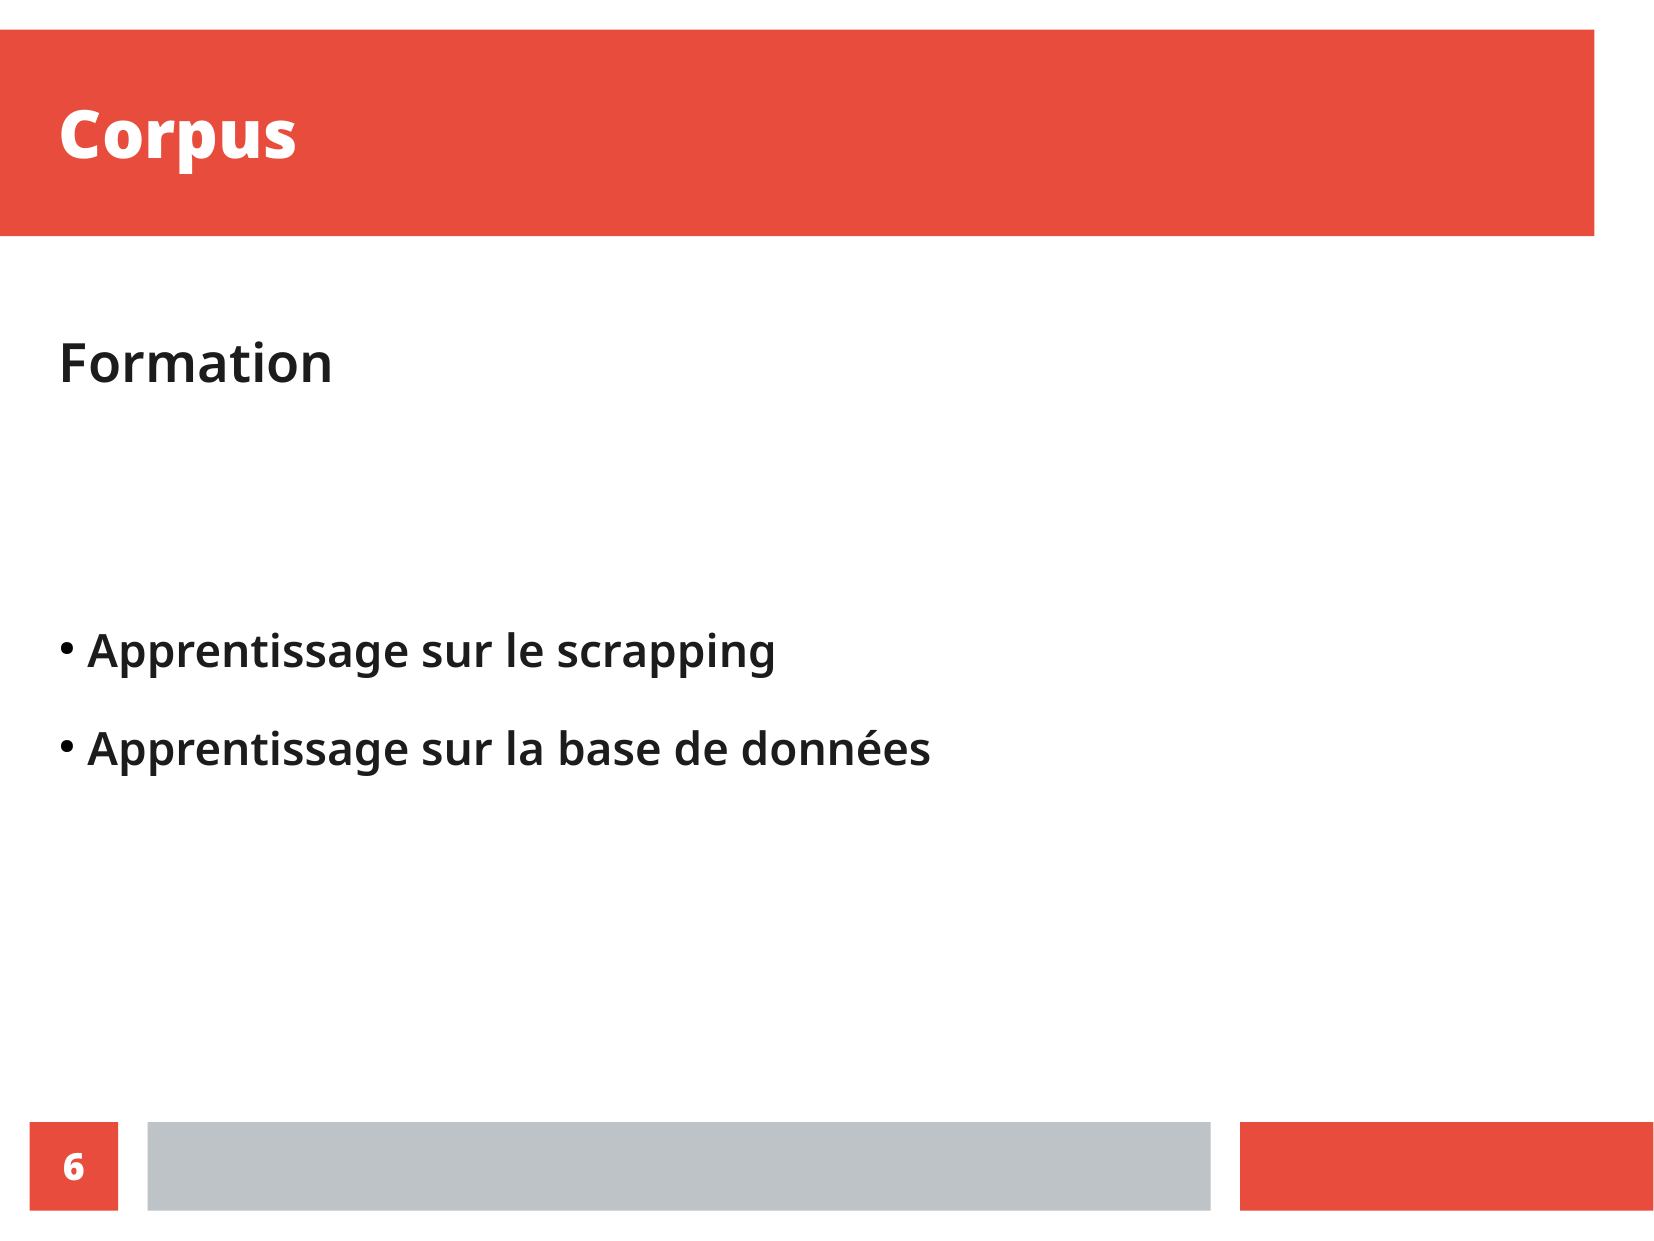

# Corpus
Formation
 Apprentissage sur le scrapping
 Apprentissage sur la base de données
6